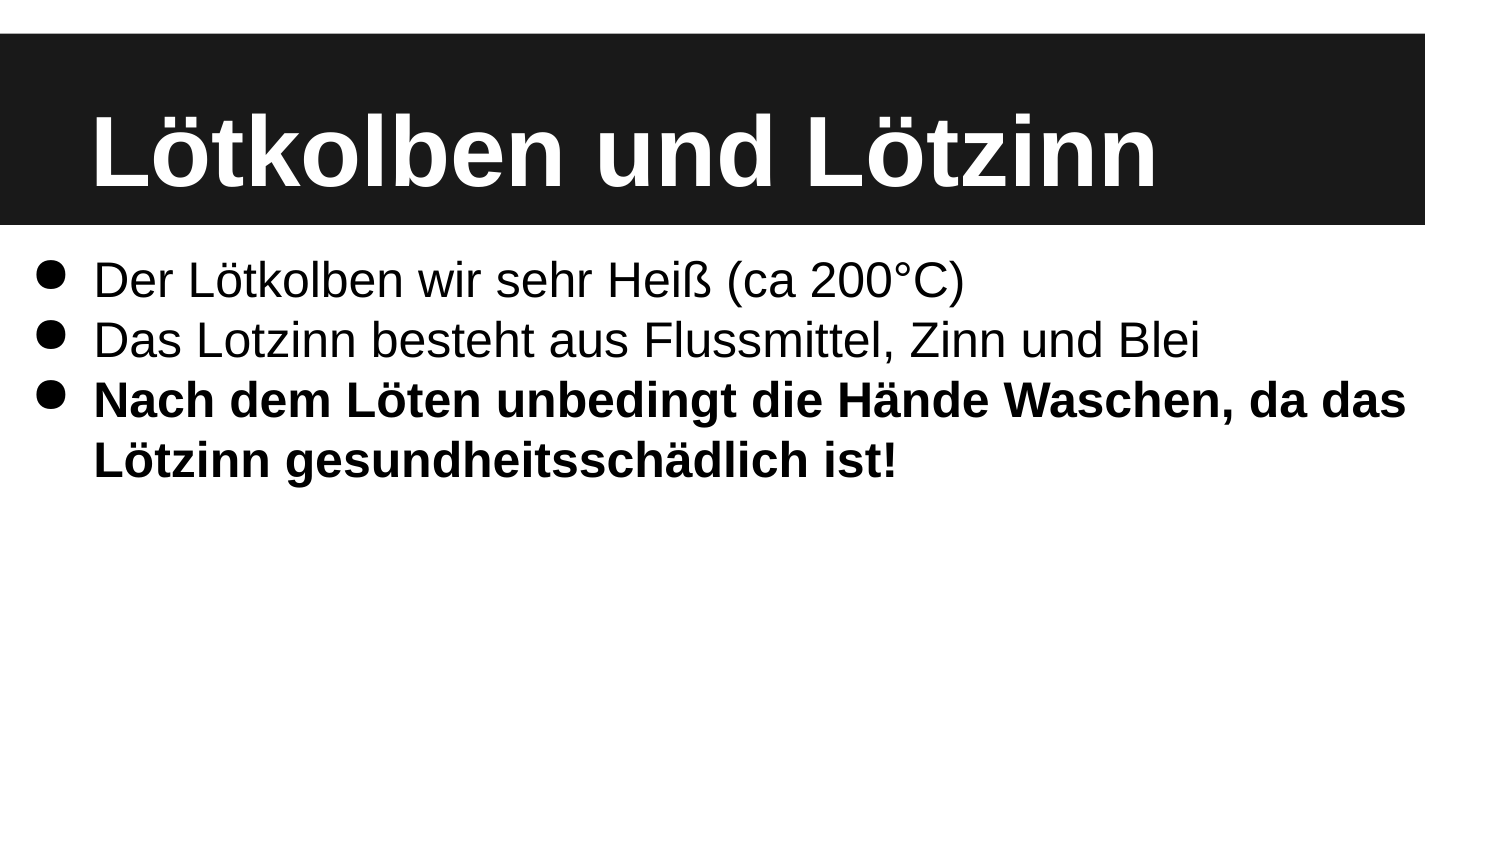

# Lötkolben und Lötzinn
Der Lötkolben wir sehr Heiß (ca 200°C)
Das Lotzinn besteht aus Flussmittel, Zinn und Blei
Nach dem Löten unbedingt die Hände Waschen, da das Lötzinn gesundheitsschädlich ist!